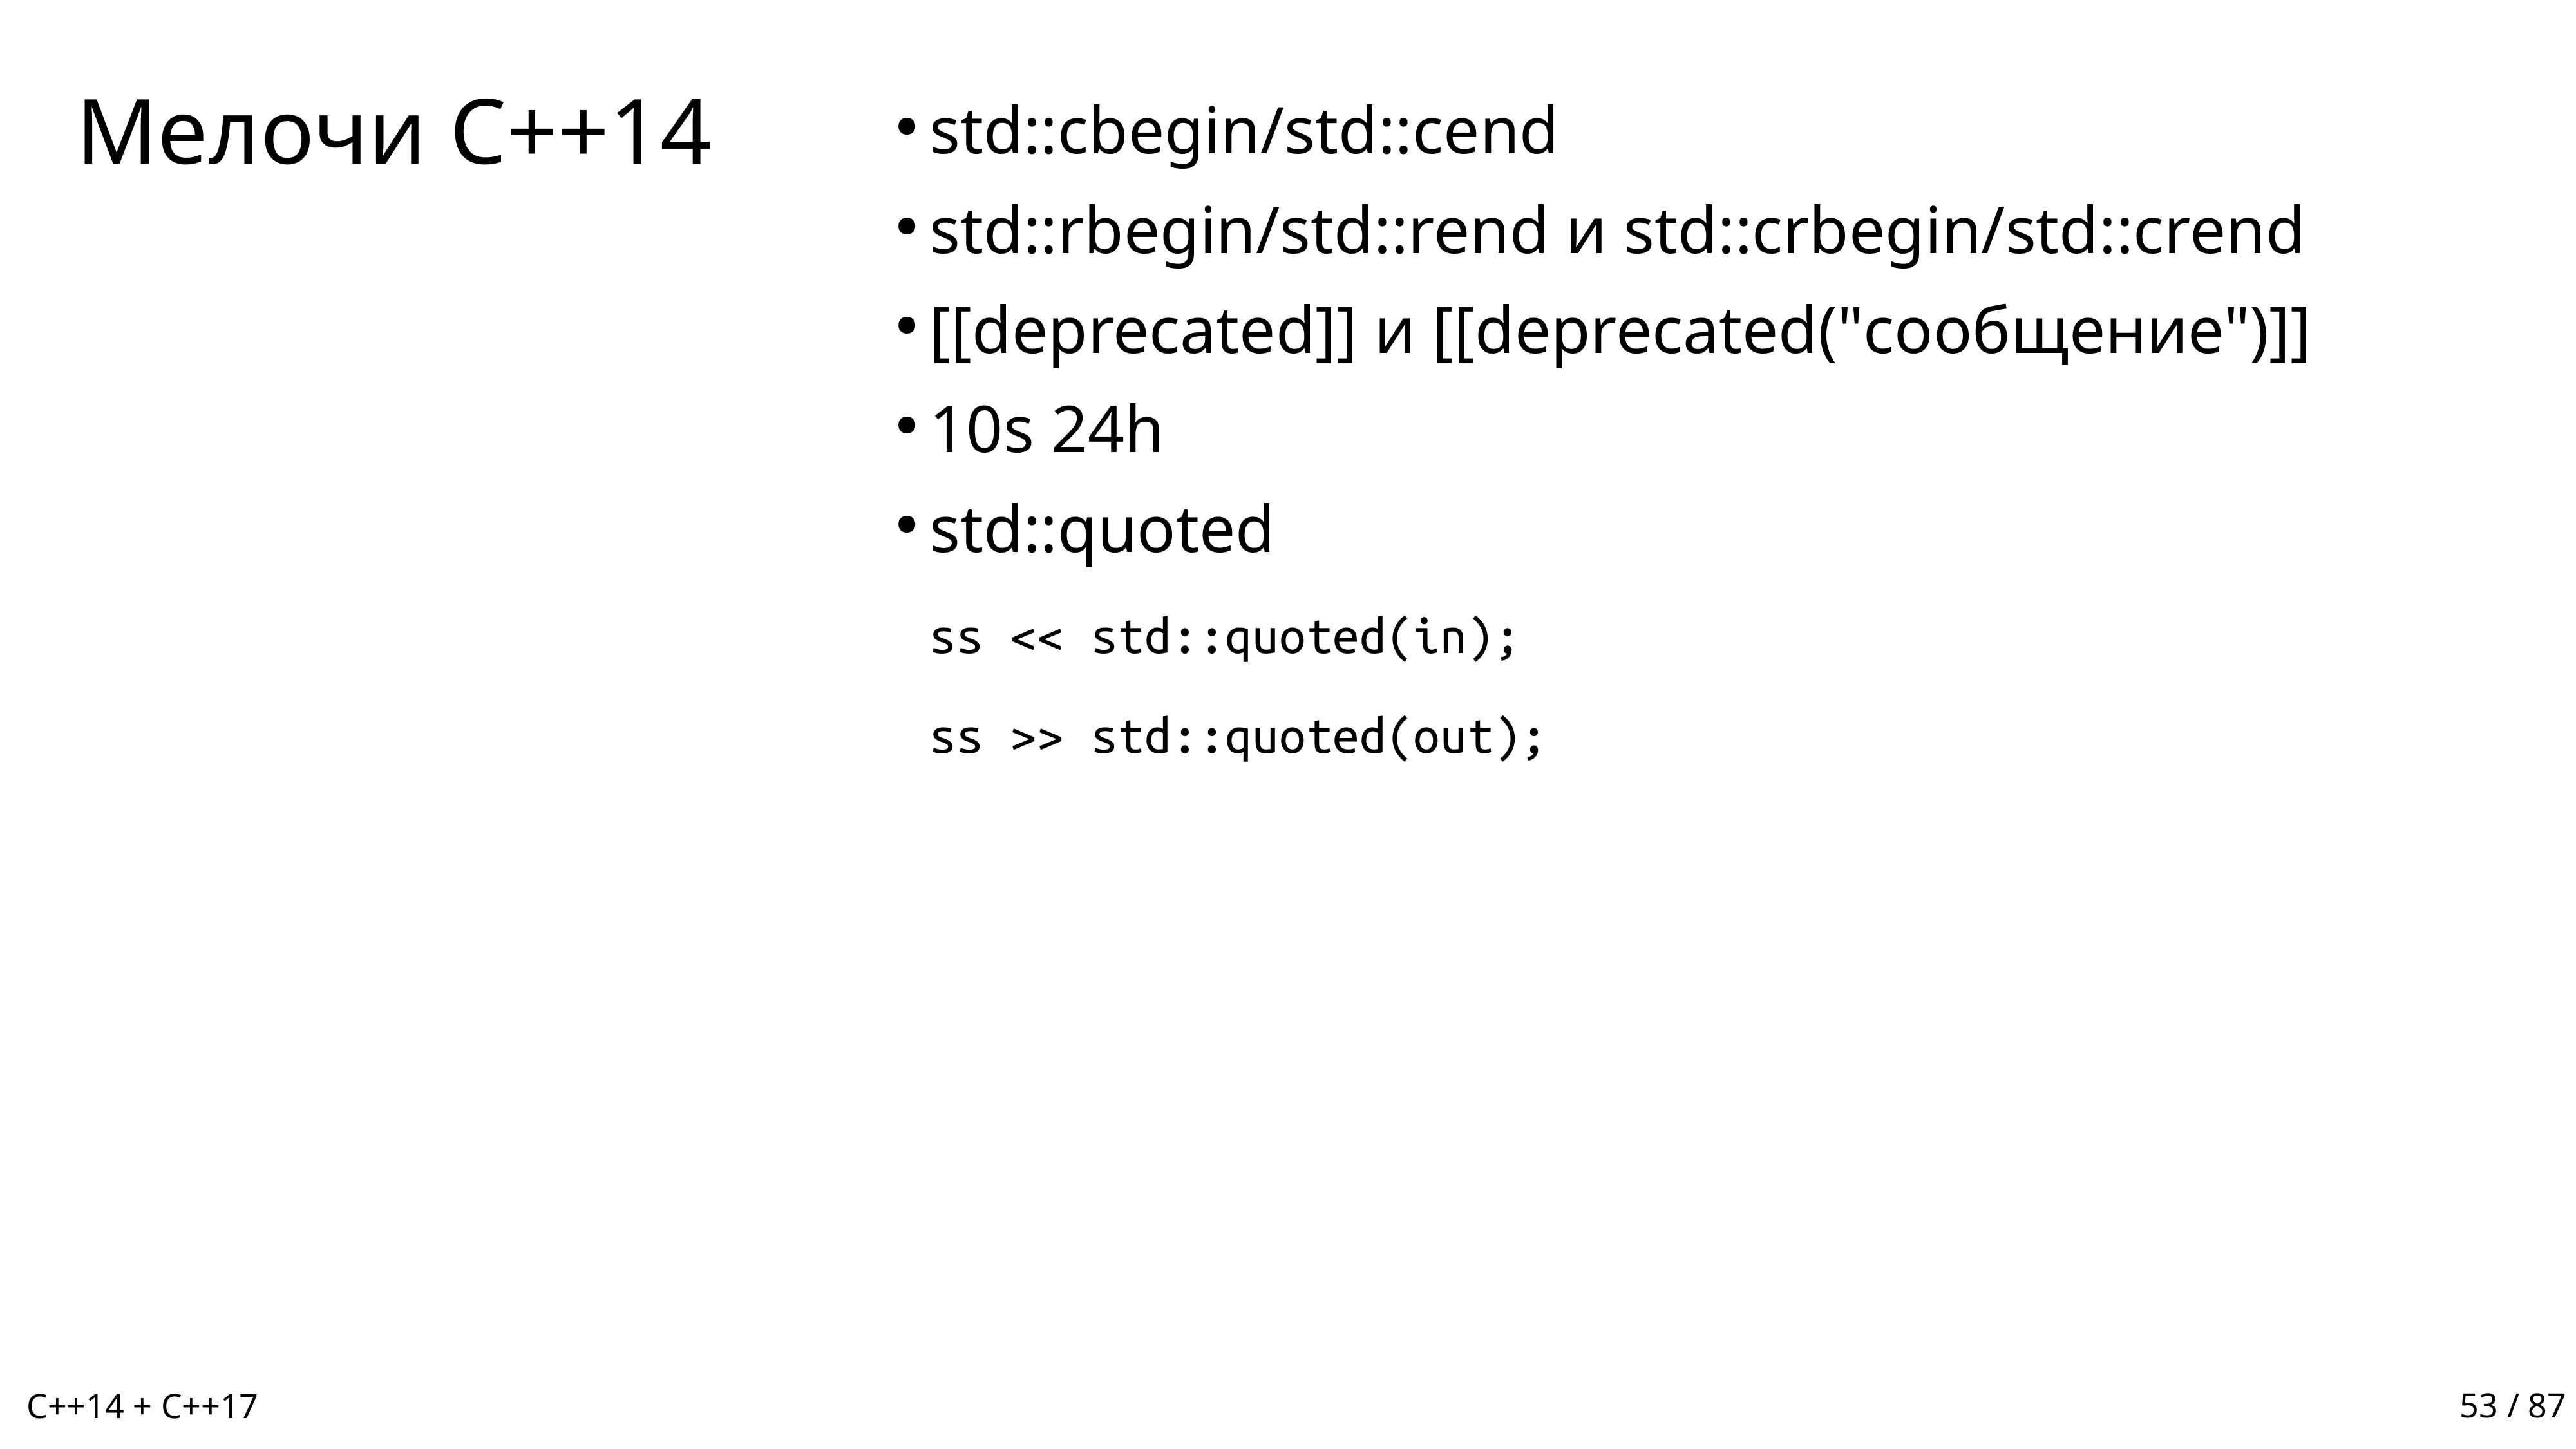

# Мелочи C++14
std::cbegin/std::cend
std::rbegin/std::rend и std::crbegin/std::crend
[[deprecated]] и [[deprecated("сообщение")]]
10s 24h
std::quoted
ss << std::quoted(in);
ss >> std::quoted(out);
C++14 + C++17